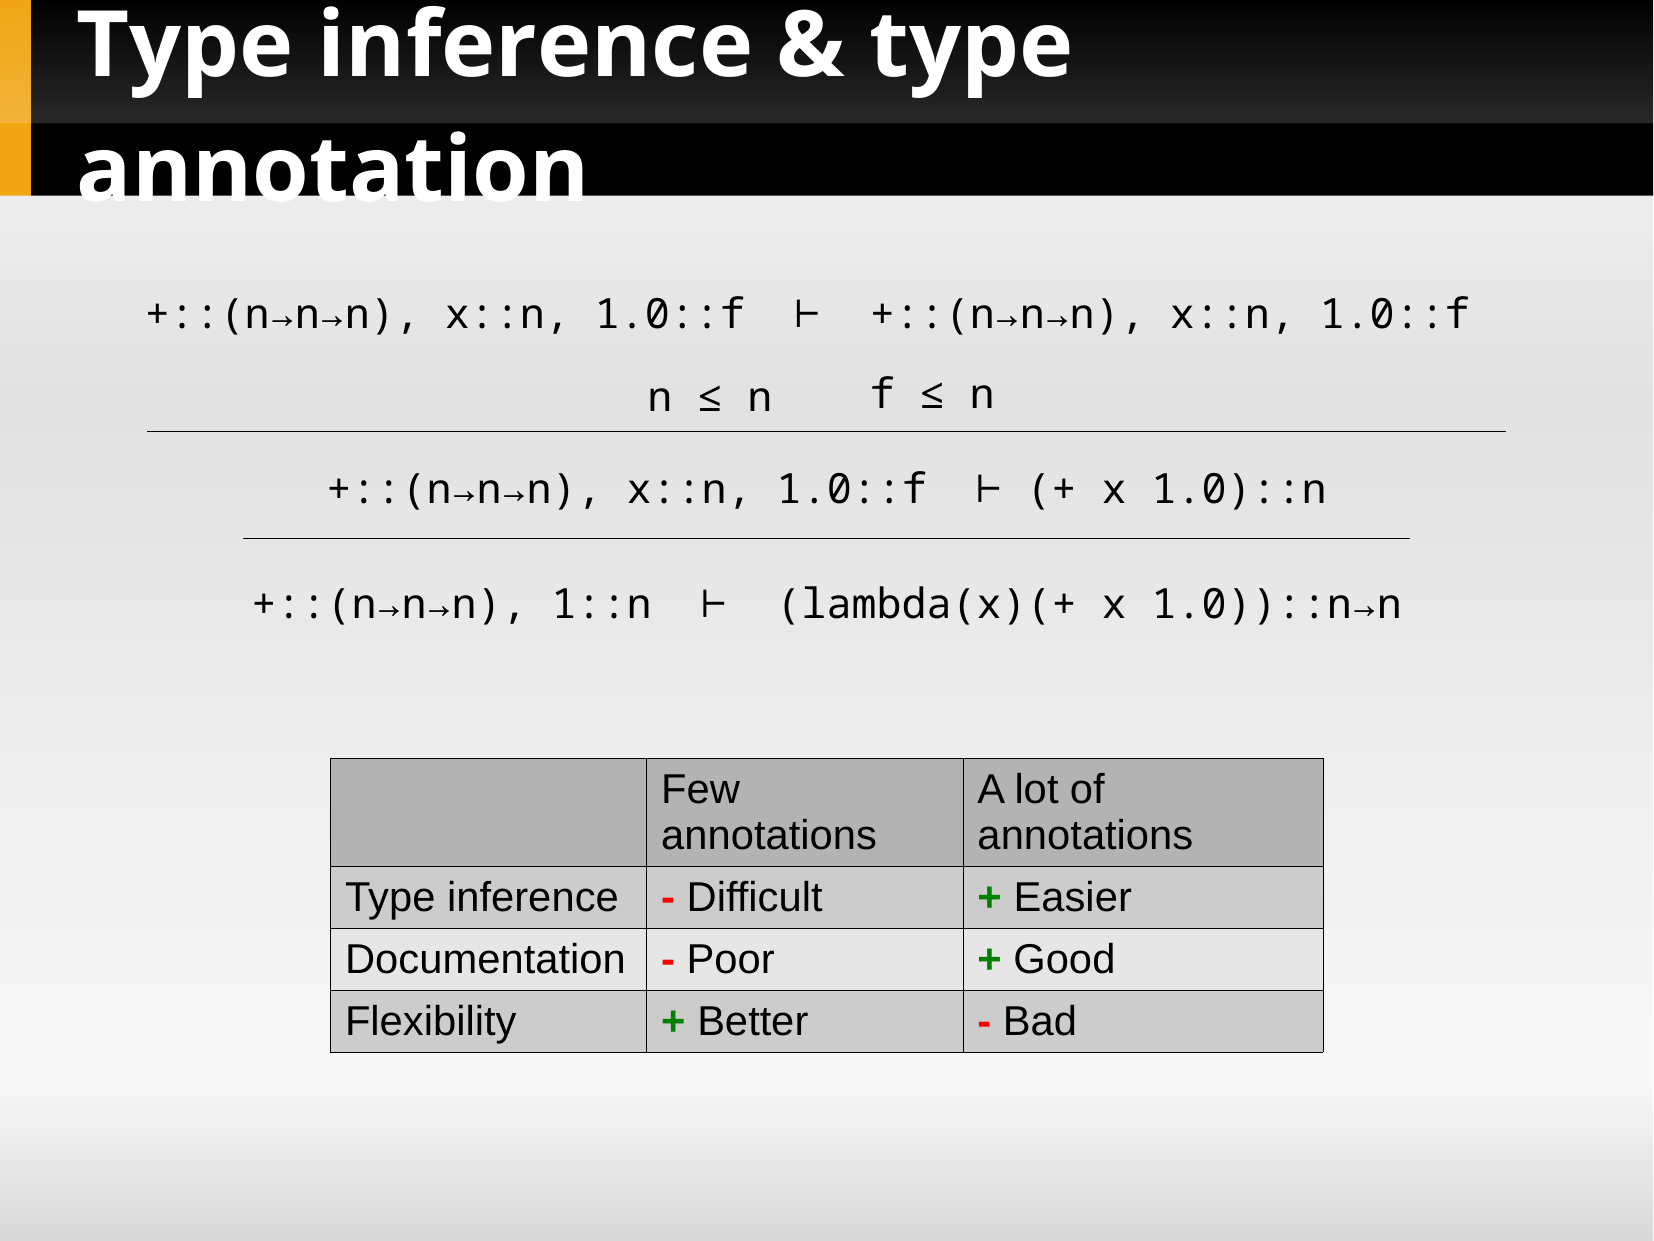

# Type inference & type annotation
+::(n→n→n), x::n, 1.0::f ⊢ +::(n→n→n), x::n, 1.0::f
f ≤ n
n ≤ n
+::(n→n→n), x::n, 1.0::f ⊢ (+ x 1.0)::n
+::(n→n→n), 1::n ⊢ (lambda(x)(+ x 1.0))::n→n
| | Few annotations | A lot of annotations |
| --- | --- | --- |
| Type inference | - Difficult | + Easier |
| Documentation | - Poor | + Good |
| Flexibility | + Better | - Bad |